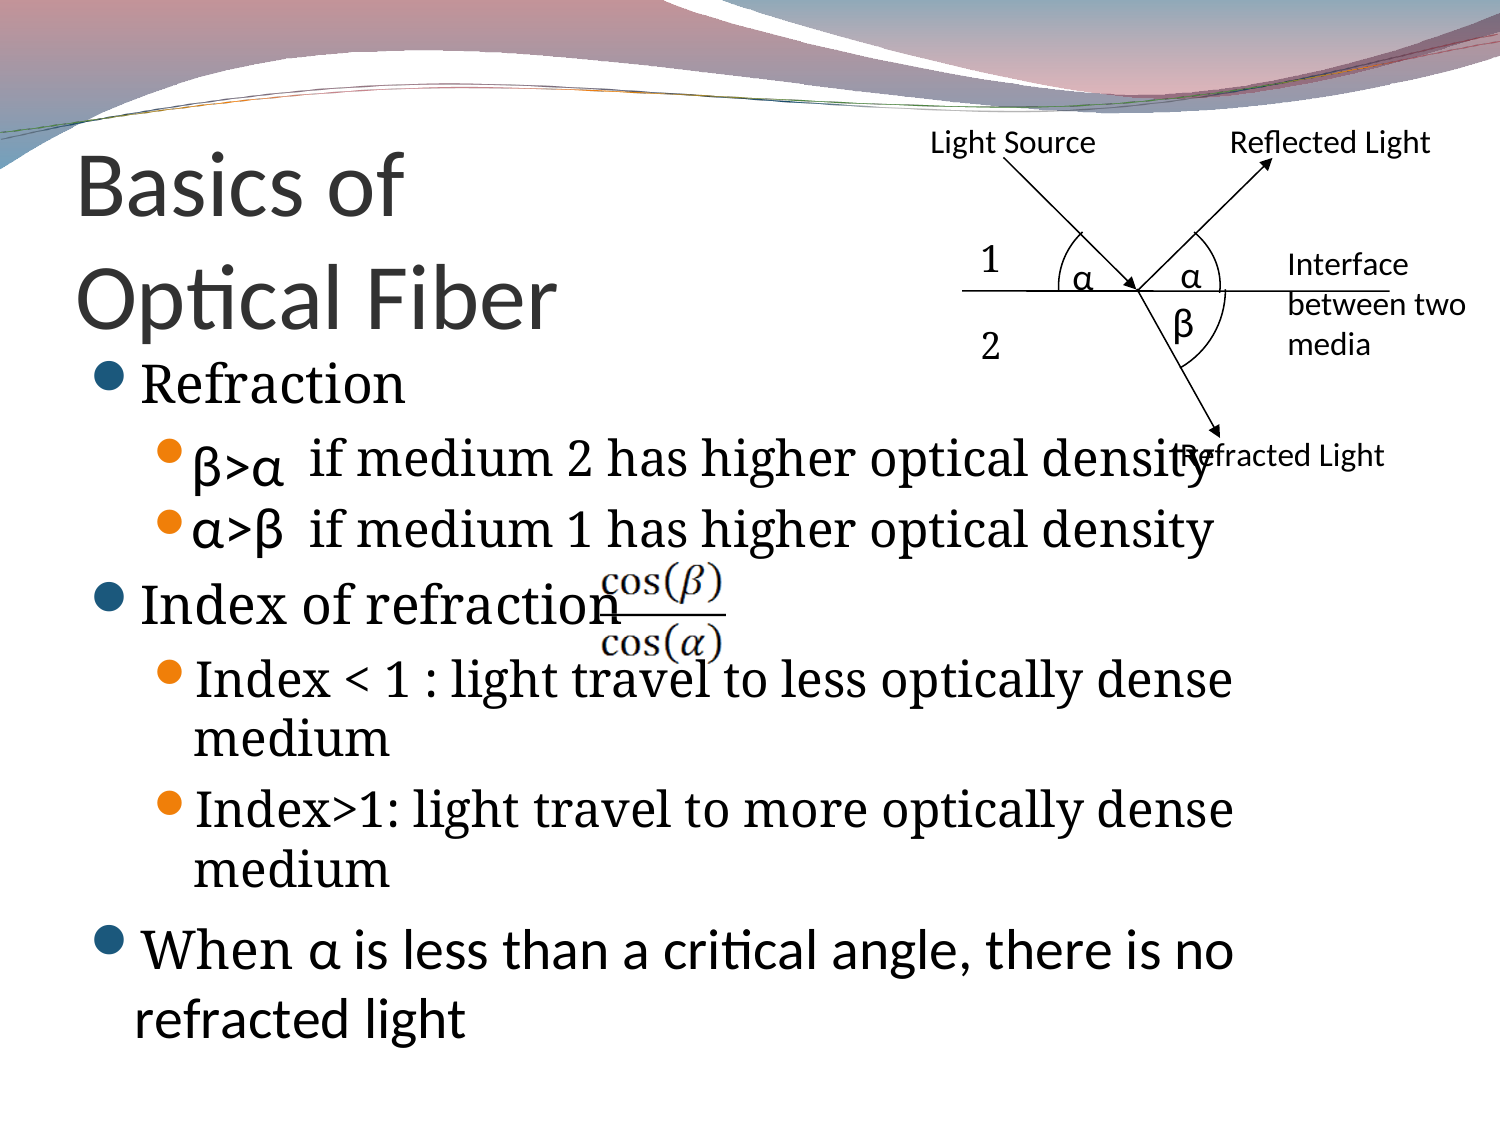

Light Source
Reflected Light
Interface between two media
α
α
β
Refracted Light
1
2
# Basics of Optical Fiber
Refraction
 if medium 2 has higher optical density
 if medium 1 has higher optical density
Index of refraction
Index < 1 : light travel to less optically dense medium
Index>1: light travel to more optically dense medium
When α is less than a critical angle, there is no refracted light
β>α
α>β